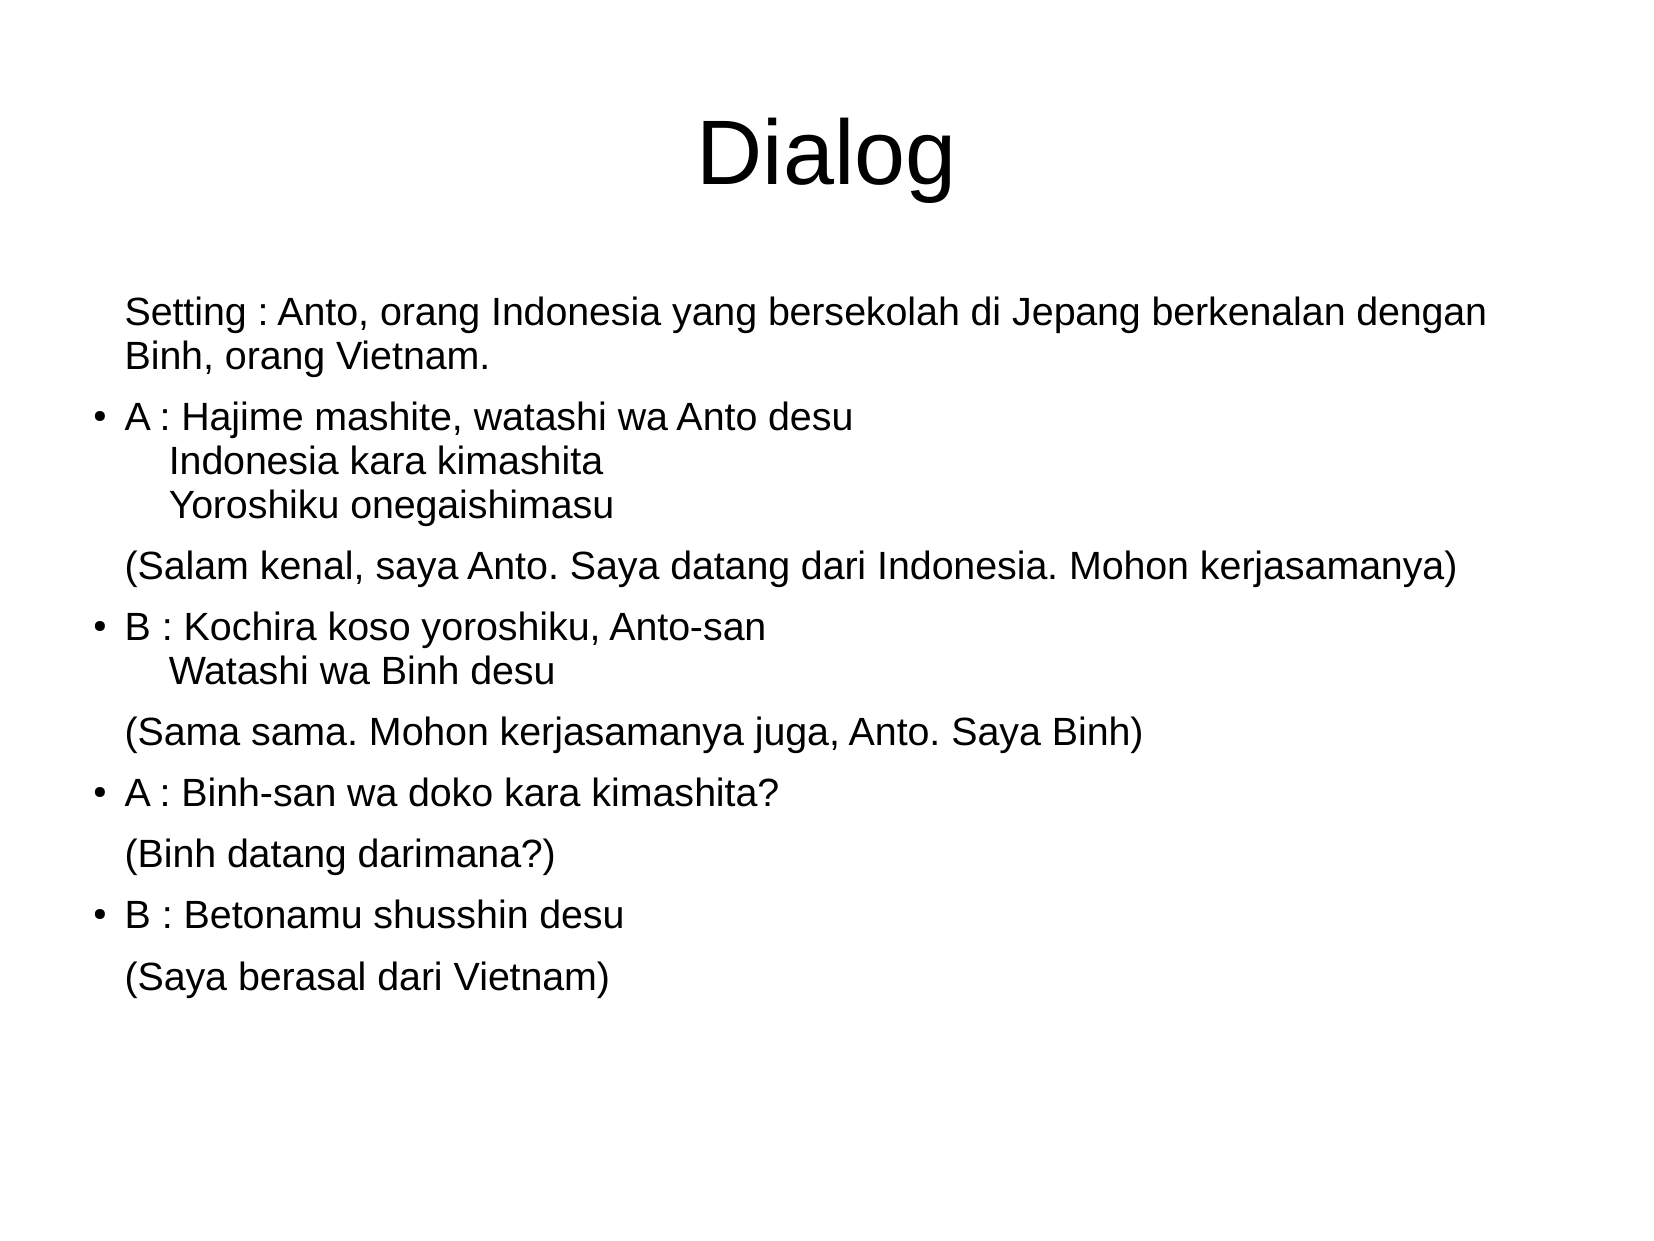

# Dialog
Setting : Anto, orang Indonesia yang bersekolah di Jepang berkenalan dengan Binh, orang Vietnam.
A : Hajime mashite, watashi wa Anto desu
	Indonesia kara kimashita
	Yoroshiku onegaishimasu
(Salam kenal, saya Anto. Saya datang dari Indonesia. Mohon kerjasamanya)
B : Kochira koso yoroshiku, Anto-san
	Watashi wa Binh desu
(Sama sama. Mohon kerjasamanya juga, Anto. Saya Binh)
A : Binh-san wa doko kara kimashita?
(Binh datang darimana?)
B : Betonamu shusshin desu
(Saya berasal dari Vietnam)